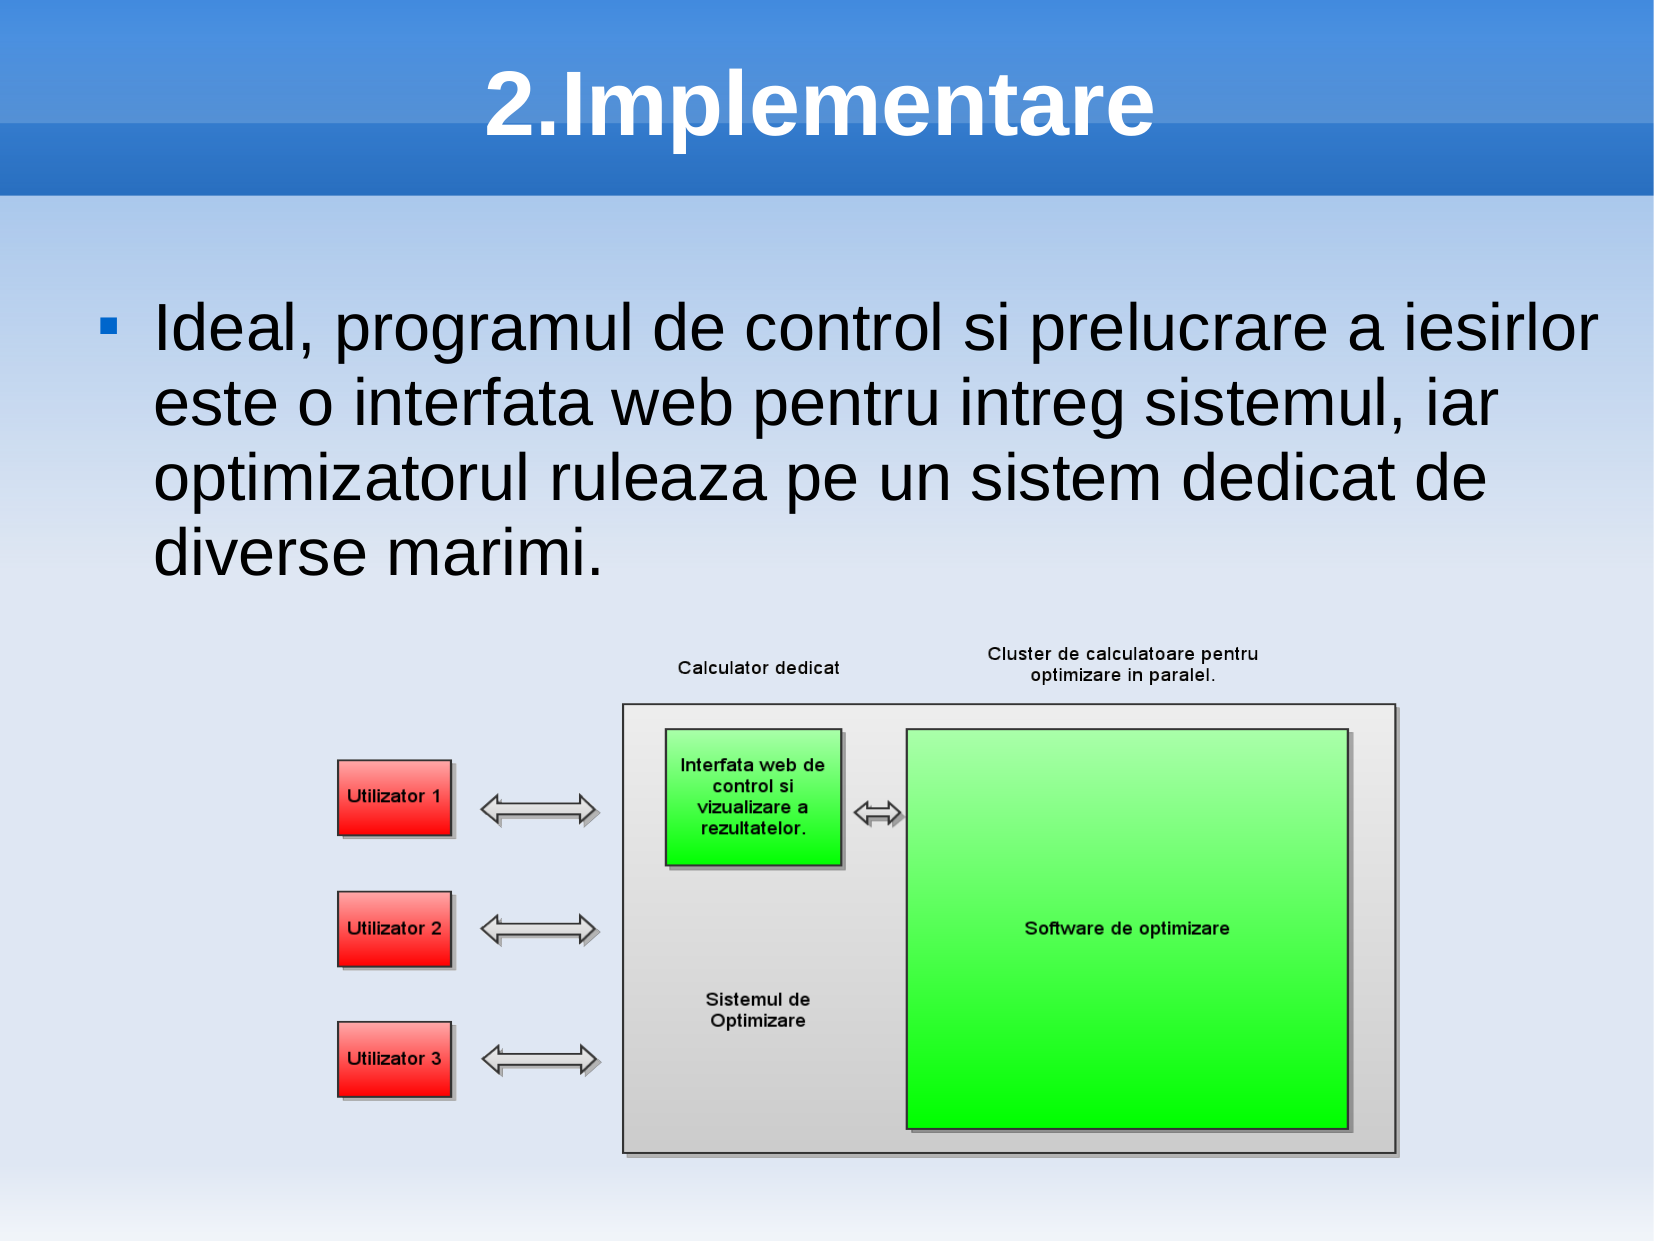

# 2.Implementare
Ideal, programul de control si prelucrare a iesirlor este o interfata web pentru intreg sistemul, iar optimizatorul ruleaza pe un sistem dedicat de diverse marimi.